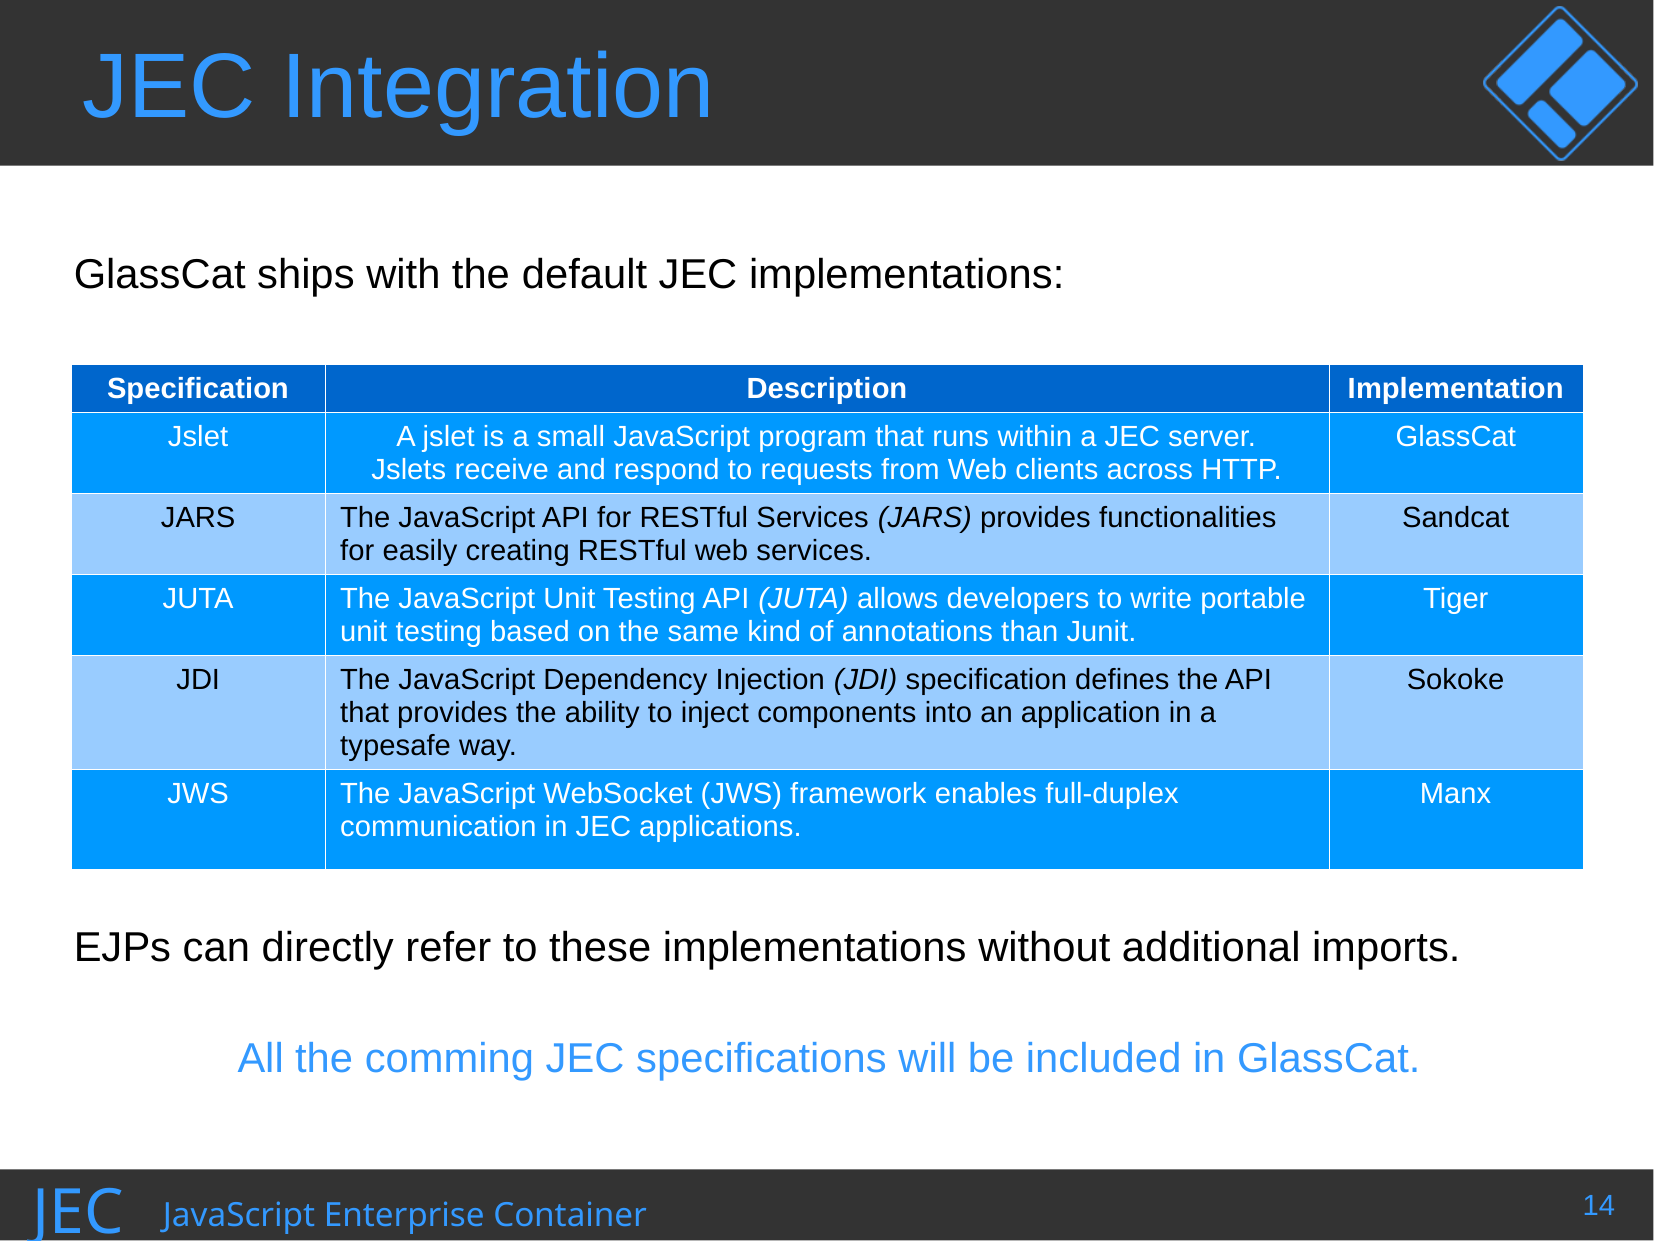

# JEC Integration
GlassCat ships with the default JEC implementations:
| Specification | Description | Implementation |
| --- | --- | --- |
| Jslet | A jslet is a small JavaScript program that runs within a JEC server. Jslets receive and respond to requests from Web clients across HTTP. | GlassCat |
| JARS | The JavaScript API for RESTful Services (JARS) provides functionalities for easily creating RESTful web services. | Sandcat |
| JUTA | The JavaScript Unit Testing API (JUTA) allows developers to write portable unit testing based on the same kind of annotations than Junit. | Tiger |
| JDI | The JavaScript Dependency Injection (JDI) specification defines the API that provides the ability to inject components into an application in a typesafe way. | Sokoke |
| JWS | The JavaScript WebSocket (JWS) framework enables full-duplex communication in JEC applications. | Manx |
EJPs can directly refer to these implementations without additional imports.
All the comming JEC specifications will be included in GlassCat.
JEC
14
JavaScript Enterprise Container